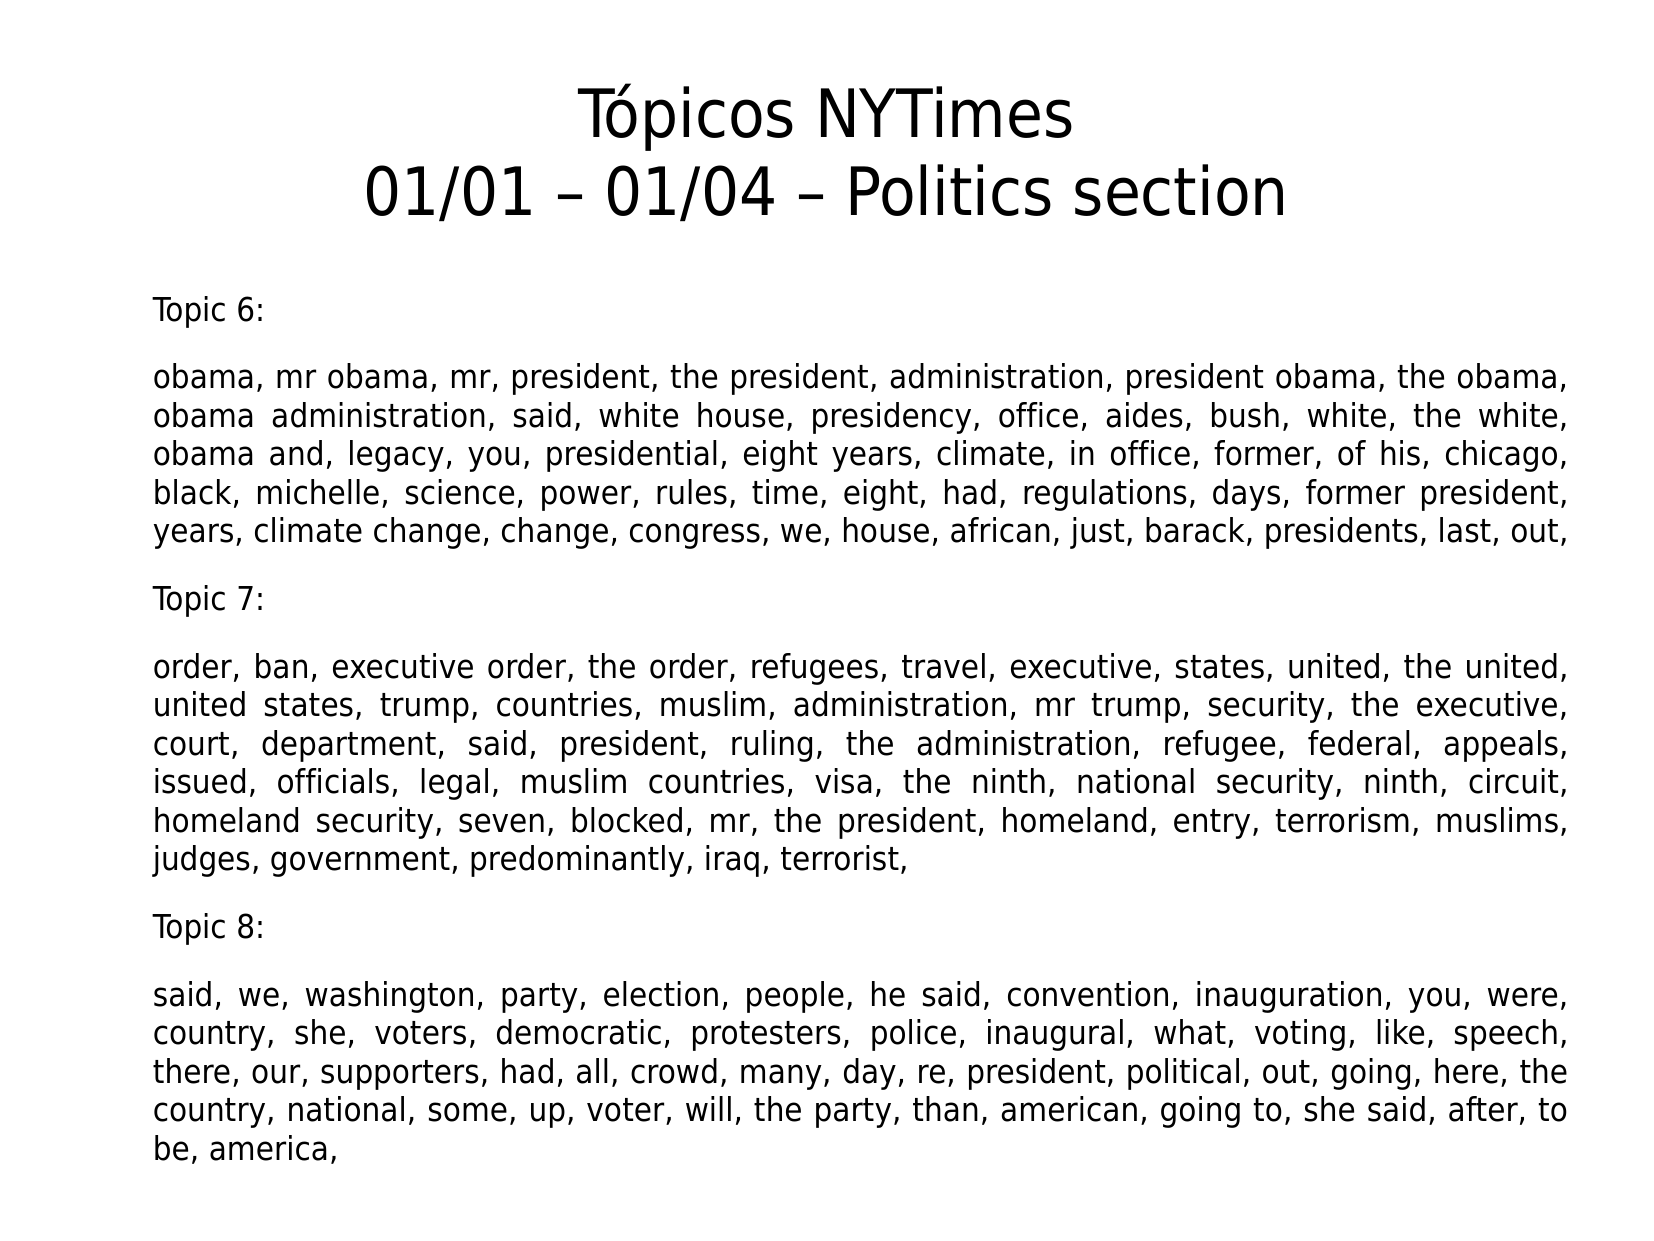

# Tópicos NYTimes 01/01 – 01/04 – Politics section
Topic 6:
obama, mr obama, mr, president, the president, administration, president obama, the obama, obama administration, said, white house, presidency, office, aides, bush, white, the white, obama and, legacy, you, presidential, eight years, climate, in office, former, of his, chicago, black, michelle, science, power, rules, time, eight, had, regulations, days, former president, years, climate change, change, congress, we, house, african, just, barack, presidents, last, out,
Topic 7:
order, ban, executive order, the order, refugees, travel, executive, states, united, the united, united states, trump, countries, muslim, administration, mr trump, security, the executive, court, department, said, president, ruling, the administration, refugee, federal, appeals, issued, officials, legal, muslim countries, visa, the ninth, national security, ninth, circuit, homeland security, seven, blocked, mr, the president, homeland, entry, terrorism, muslims, judges, government, predominantly, iraq, terrorist,
Topic 8:
said, we, washington, party, election, people, he said, convention, inauguration, you, were, country, she, voters, democratic, protesters, police, inaugural, what, voting, like, speech, there, our, supporters, had, all, crowd, many, day, re, president, political, out, going, here, the country, national, some, up, voter, will, the party, than, american, going to, she said, after, to be, america,